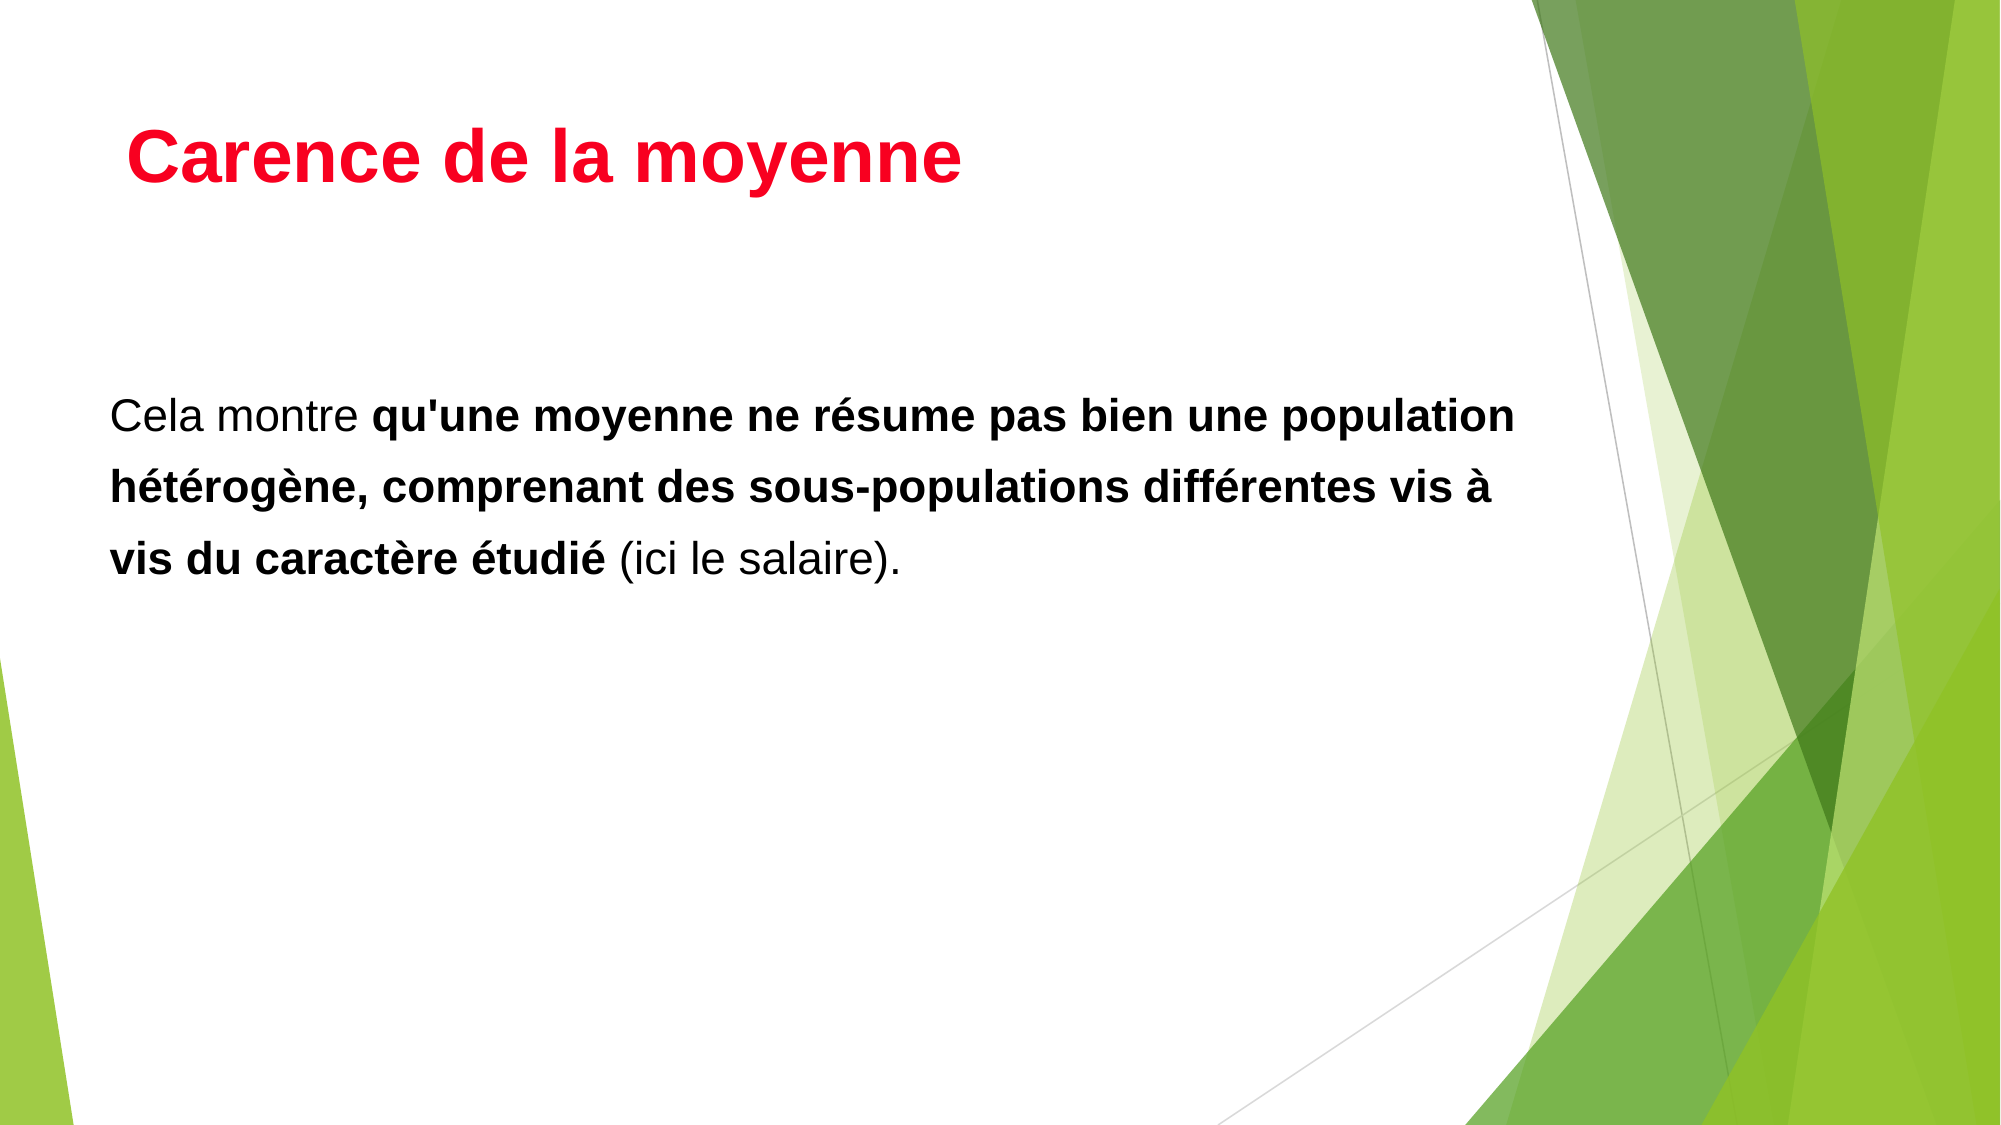

# Carence de la moyenne
Cela montre qu'une moyenne ne résume pas bien une population
hétérogène, comprenant des sous-populations différentes vis à
vis du caractère étudié (ici le salaire).